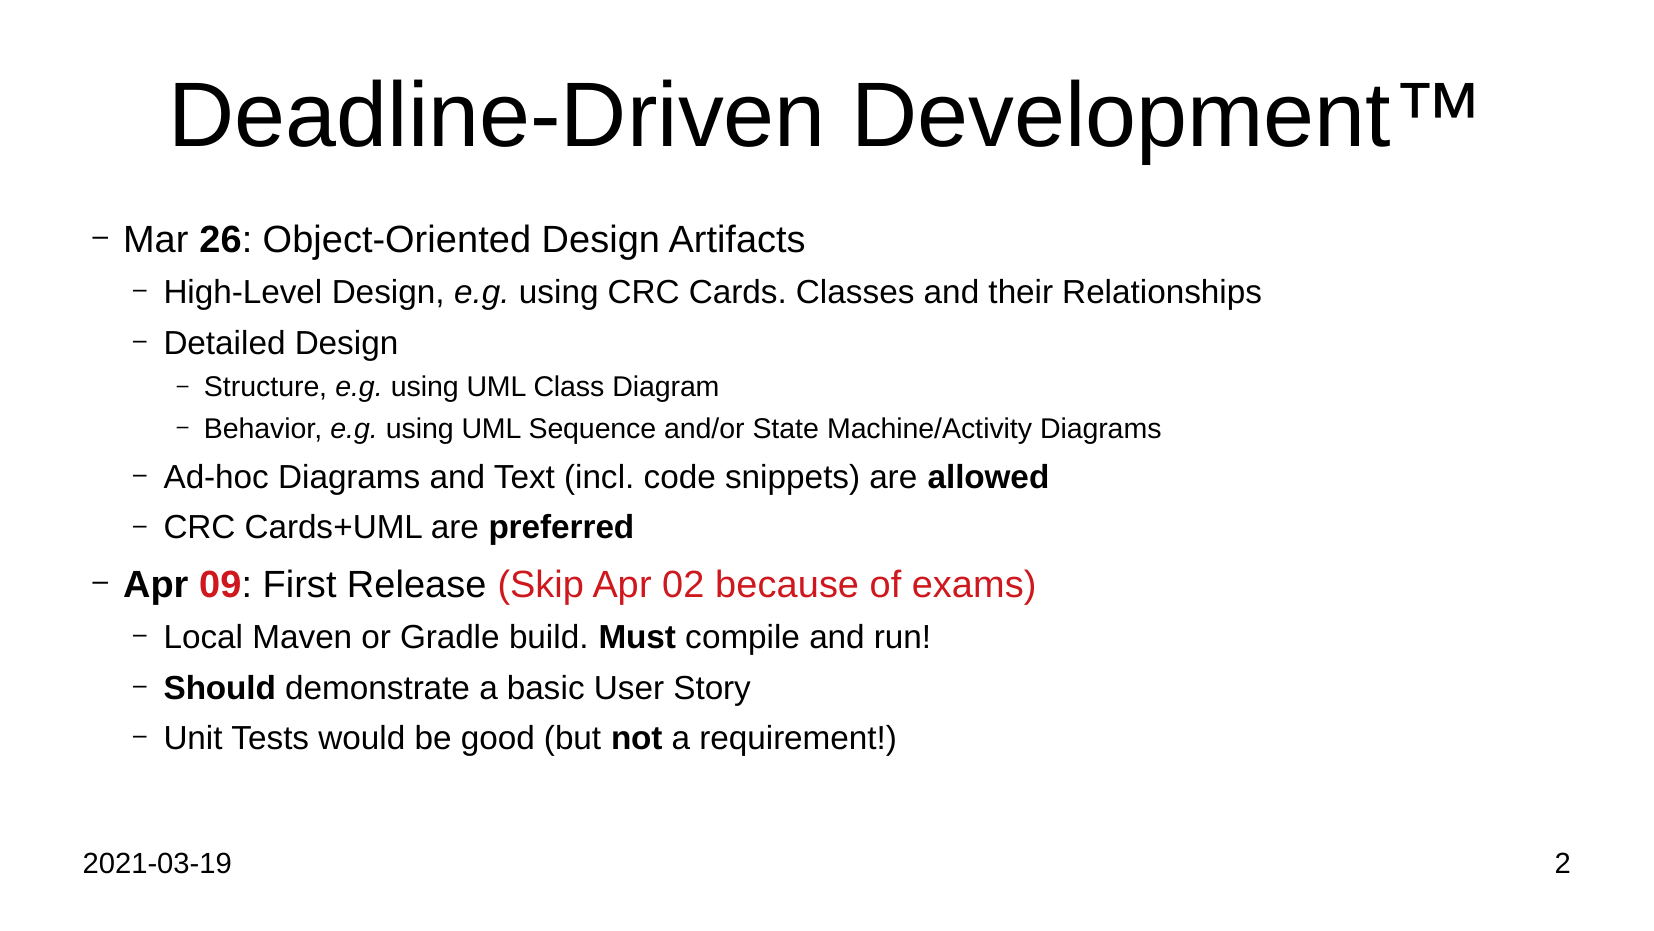

# Deadline-Driven Development™
Mar 26: Object-Oriented Design Artifacts
High-Level Design, e.g. using CRC Cards. Classes and their Relationships
Detailed Design
Structure, e.g. using UML Class Diagram
Behavior, e.g. using UML Sequence and/or State Machine/Activity Diagrams
Ad-hoc Diagrams and Text (incl. code snippets) are allowed
CRC Cards+UML are preferred
Apr 09: First Release (Skip Apr 02 because of exams)
Local Maven or Gradle build. Must compile and run!
Should demonstrate a basic User Story
Unit Tests would be good (but not a requirement!)
2021-03-19
2